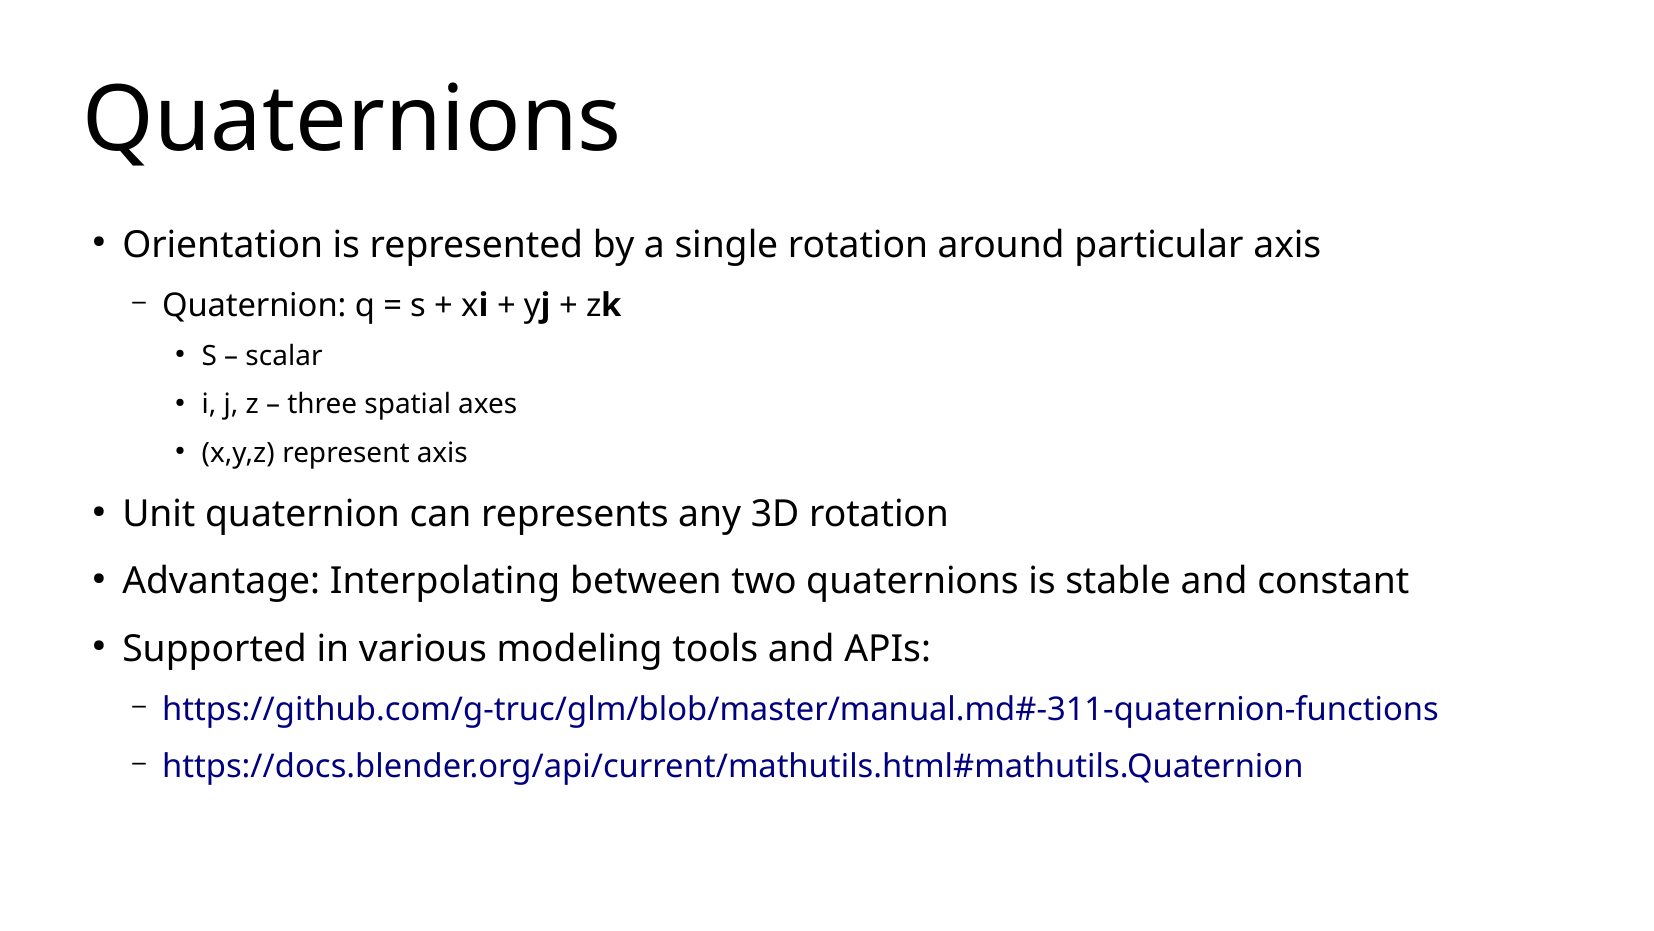

# Quaternions
Orientation is represented by a single rotation around particular axis
Quaternion: q = s + xi + yj + zk
S – scalar
i, j, z – three spatial axes
(x,y,z) represent axis
Unit quaternion can represents any 3D rotation
Advantage: Interpolating between two quaternions is stable and constant
Supported in various modeling tools and APIs:
https://github.com/g-truc/glm/blob/master/manual.md#-311-quaternion-functions
https://docs.blender.org/api/current/mathutils.html#mathutils.Quaternion